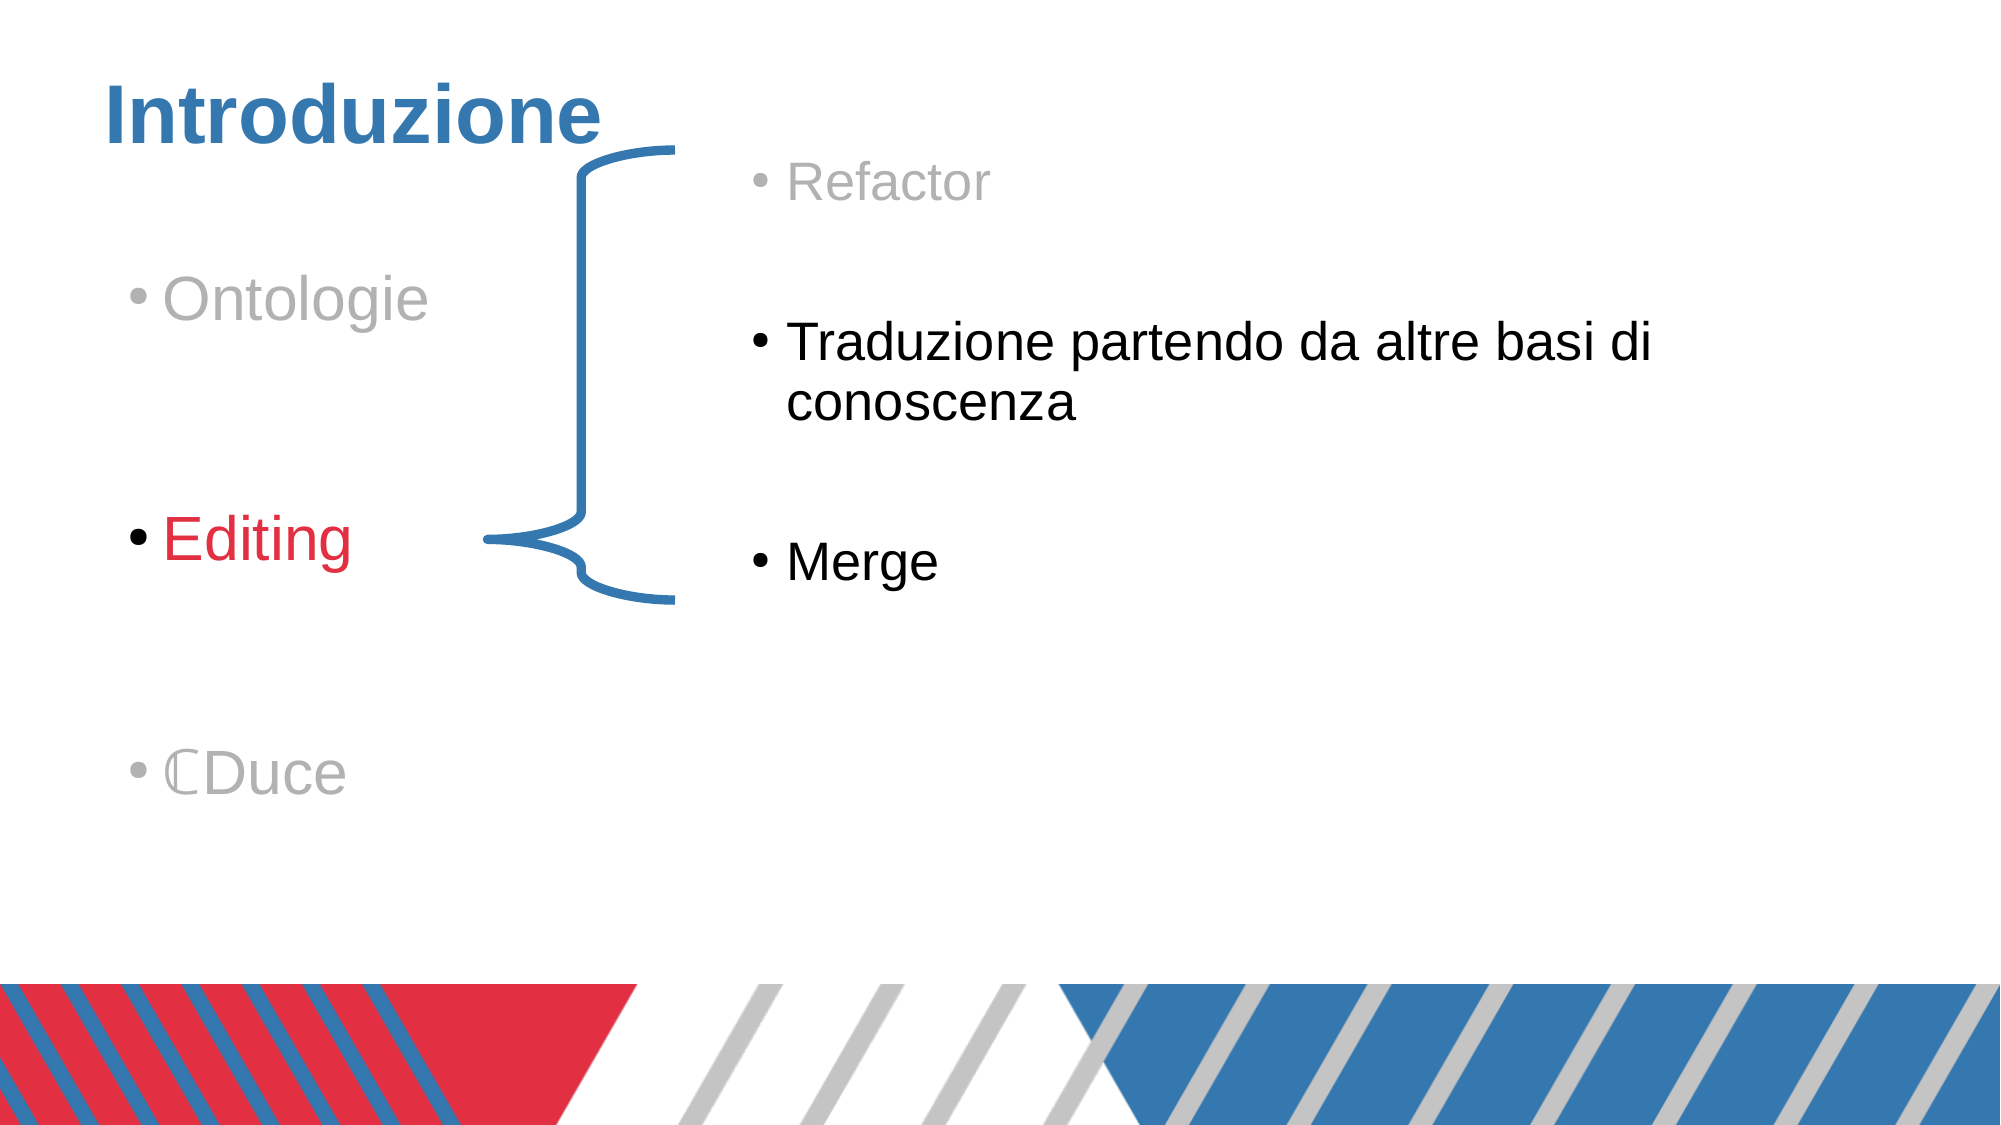

# Introduzione
Refactor
Traduzione partendo da altre basi di conoscenza
Merge
Ontologie
Editing
ℂDuce